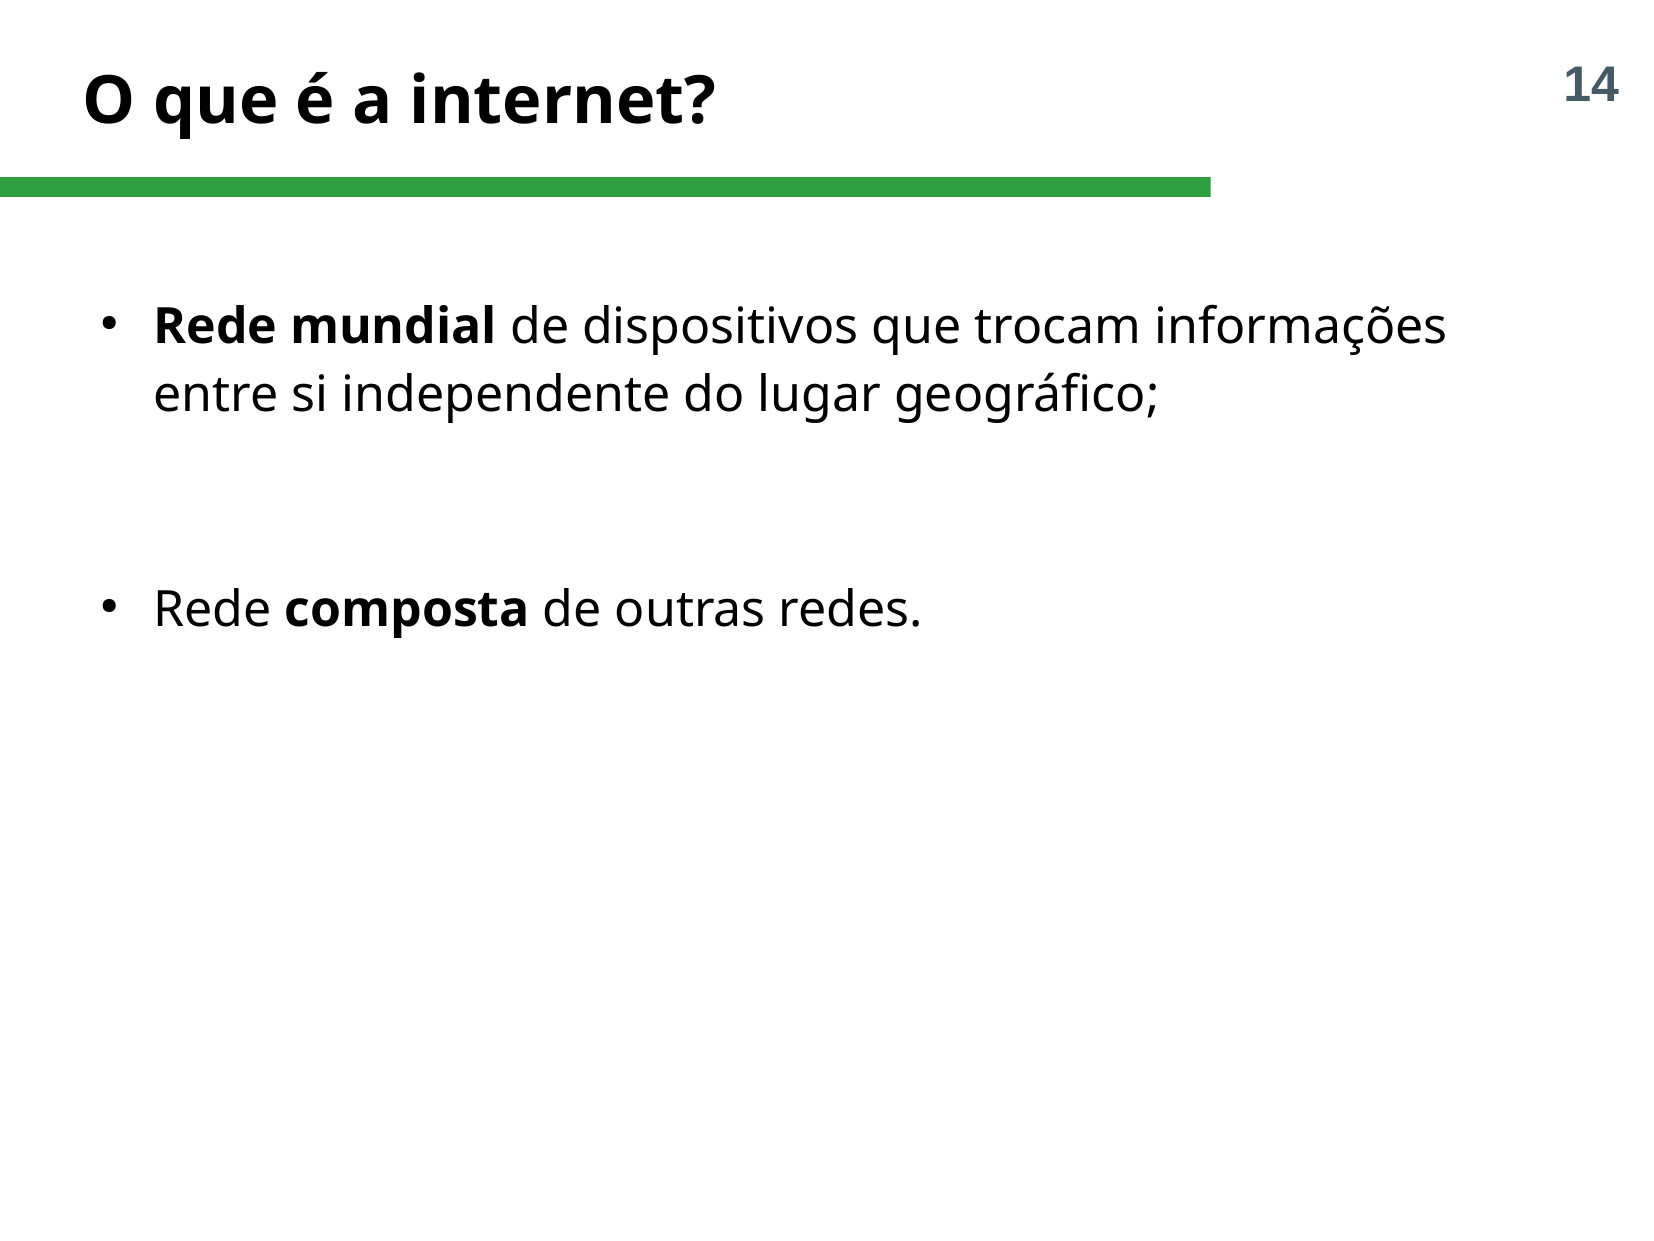

O que é a internet?
# Rede mundial de dispositivos que trocam informações entre si independente do lugar geográfico;
Rede composta de outras redes.